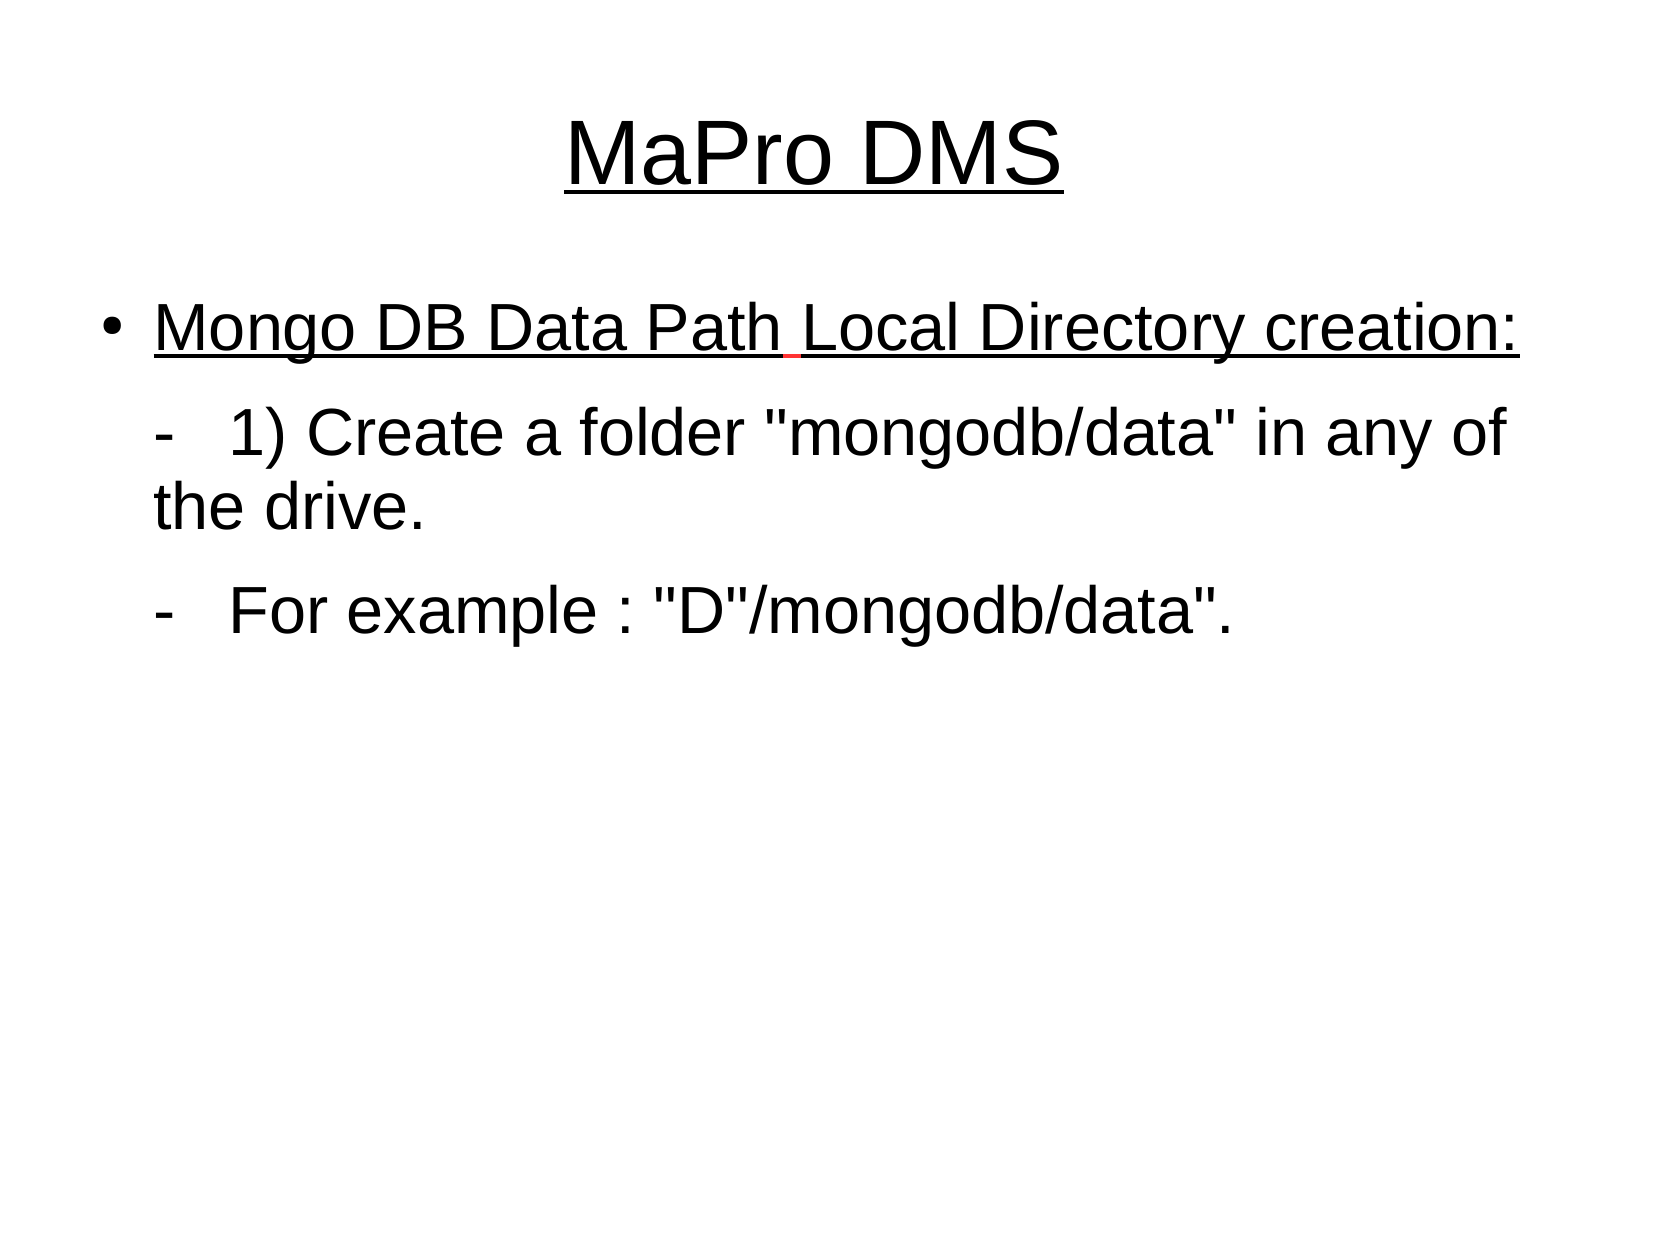

# MaPro DMS
Mongo DB Data Path Local Directory creation:
-	1) Create a folder "mongodb/data" in any of the drive.
-	For example : "D"/mongodb/data".